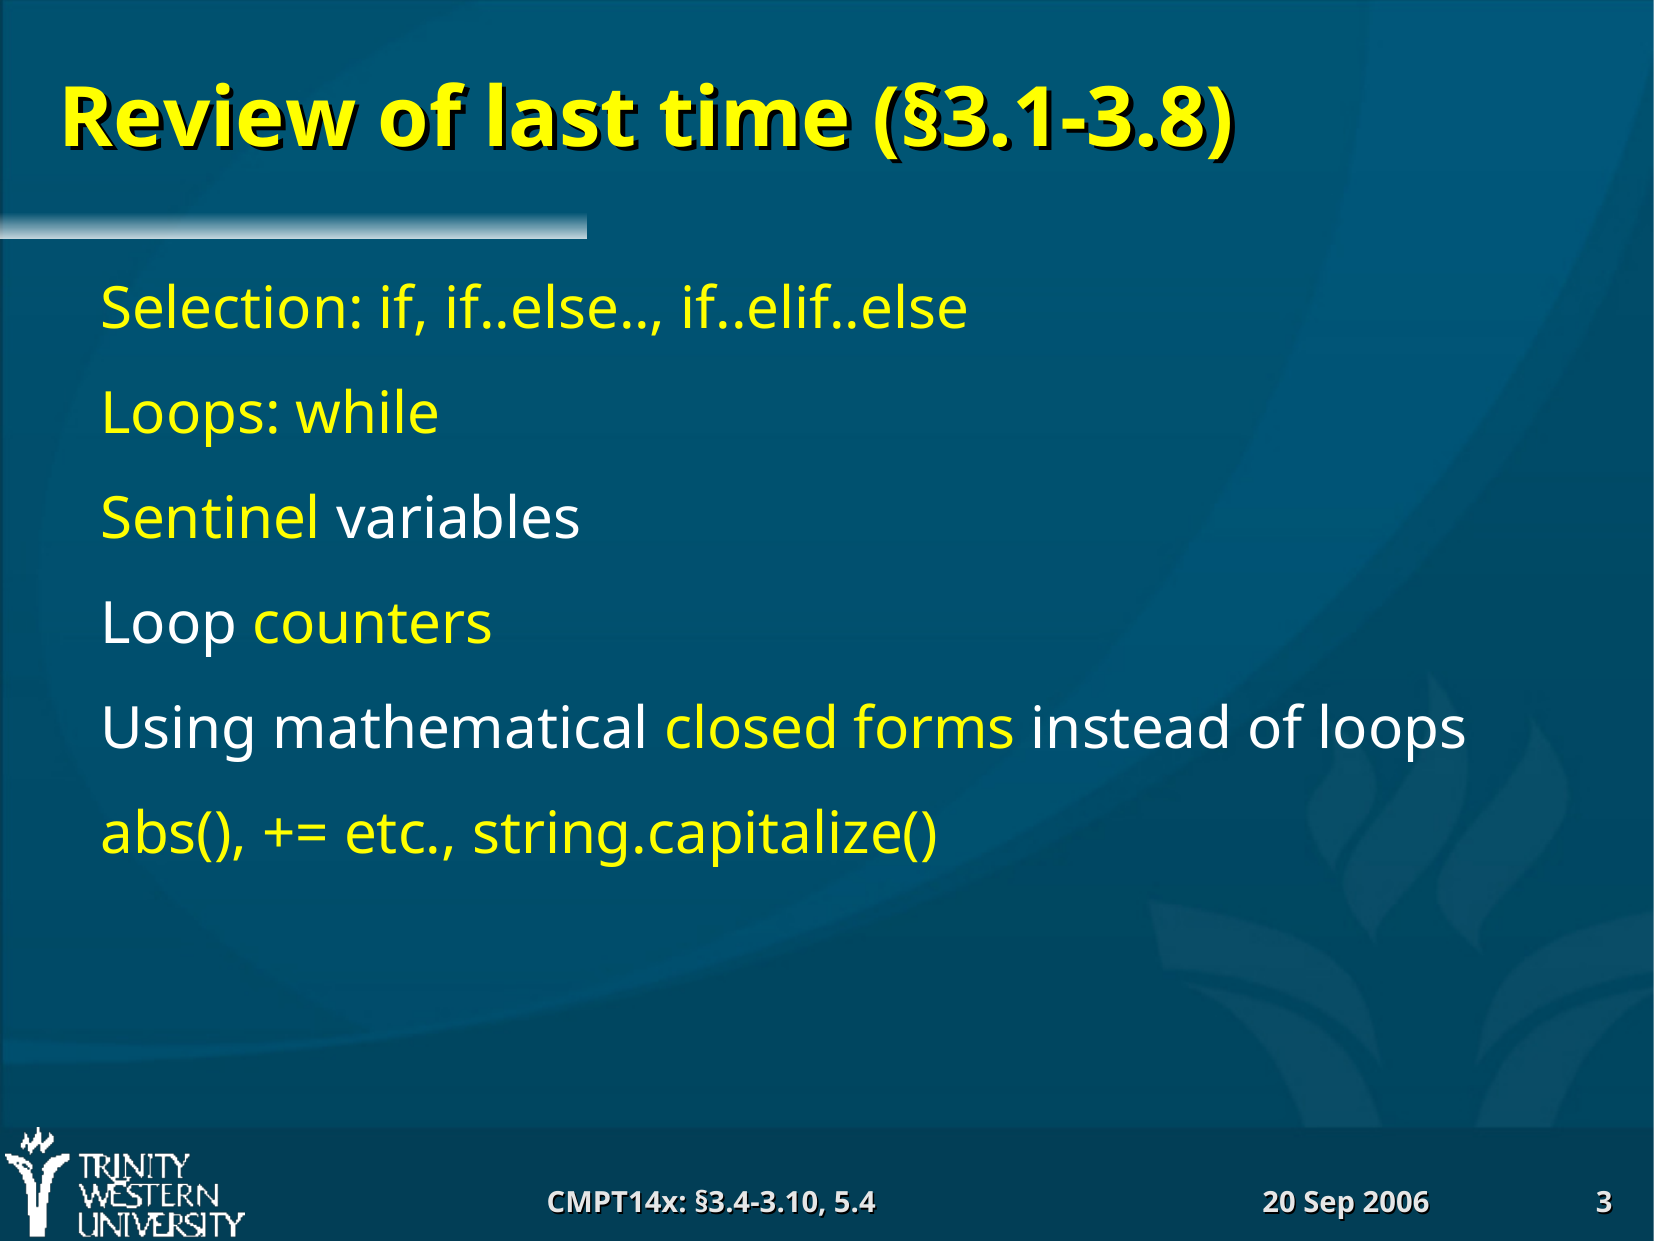

# Review of last time (§3.1-3.8)
Selection: if, if..else.., if..elif..else
Loops: while
Sentinel variables
Loop counters
Using mathematical closed forms instead of loops
abs(), += etc., string.capitalize()
CMPT14x: §3.4-3.10, 5.4
20 Sep 2006
3